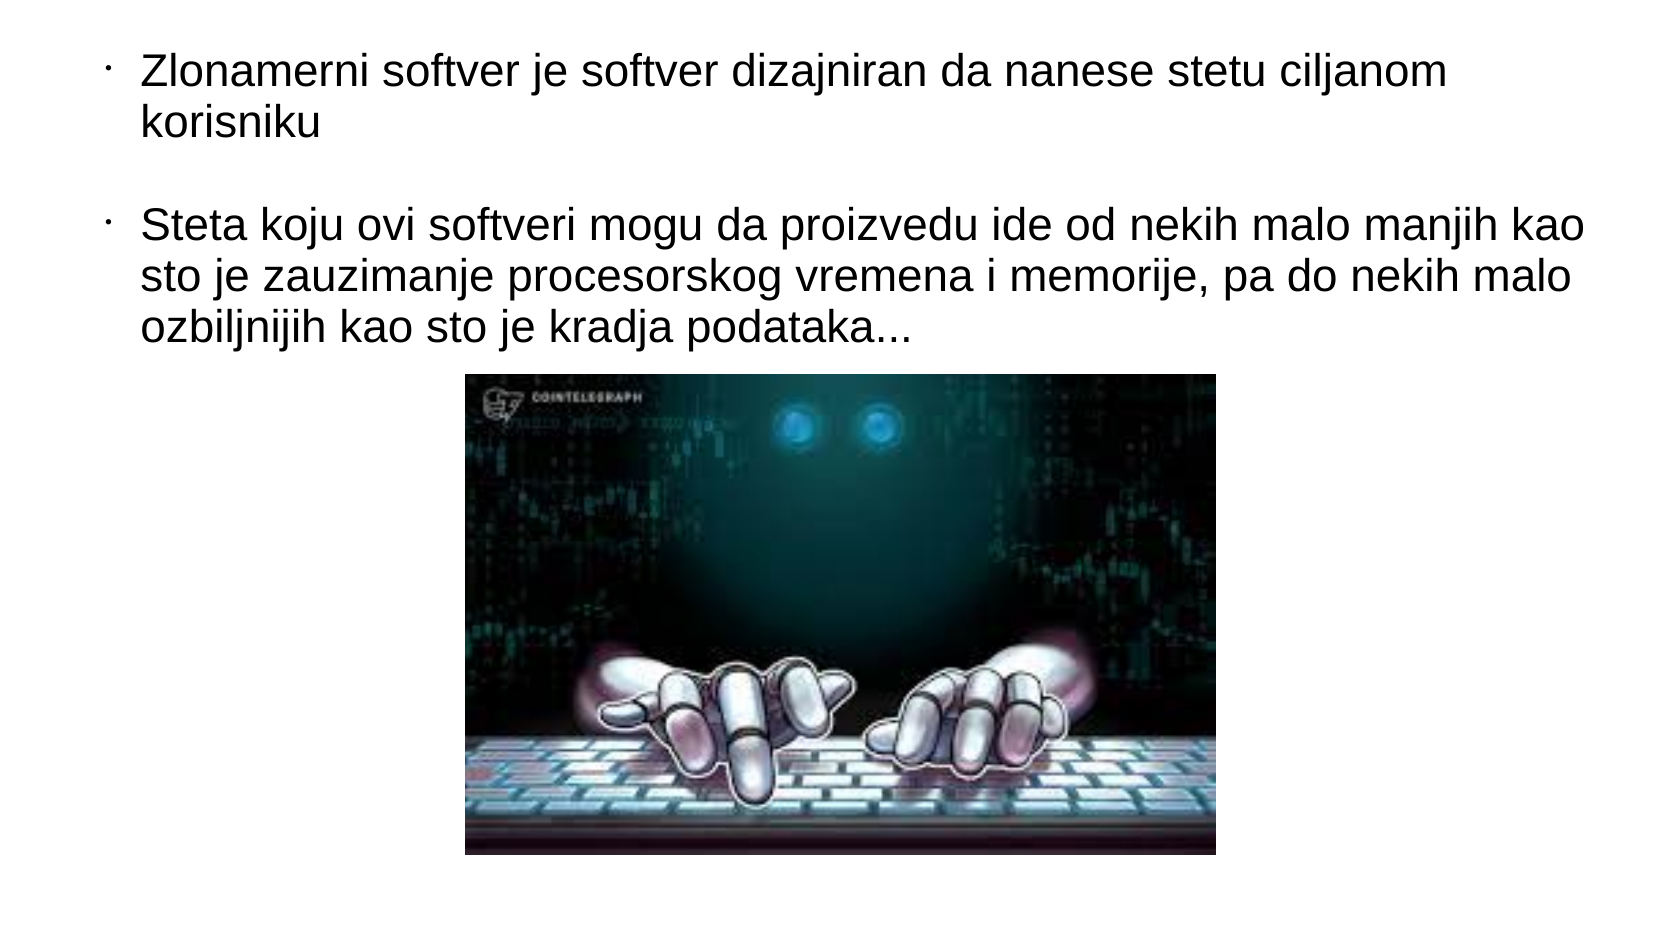

# Zlonamerni softver je softver dizajniran da nanese stetu ciljanom korisniku
Steta koju ovi softveri mogu da proizvedu ide od nekih malo manjih kao sto je zauzimanje procesorskog vremena i memorije, pa do nekih malo ozbiljnijih kao sto je kradja podataka...